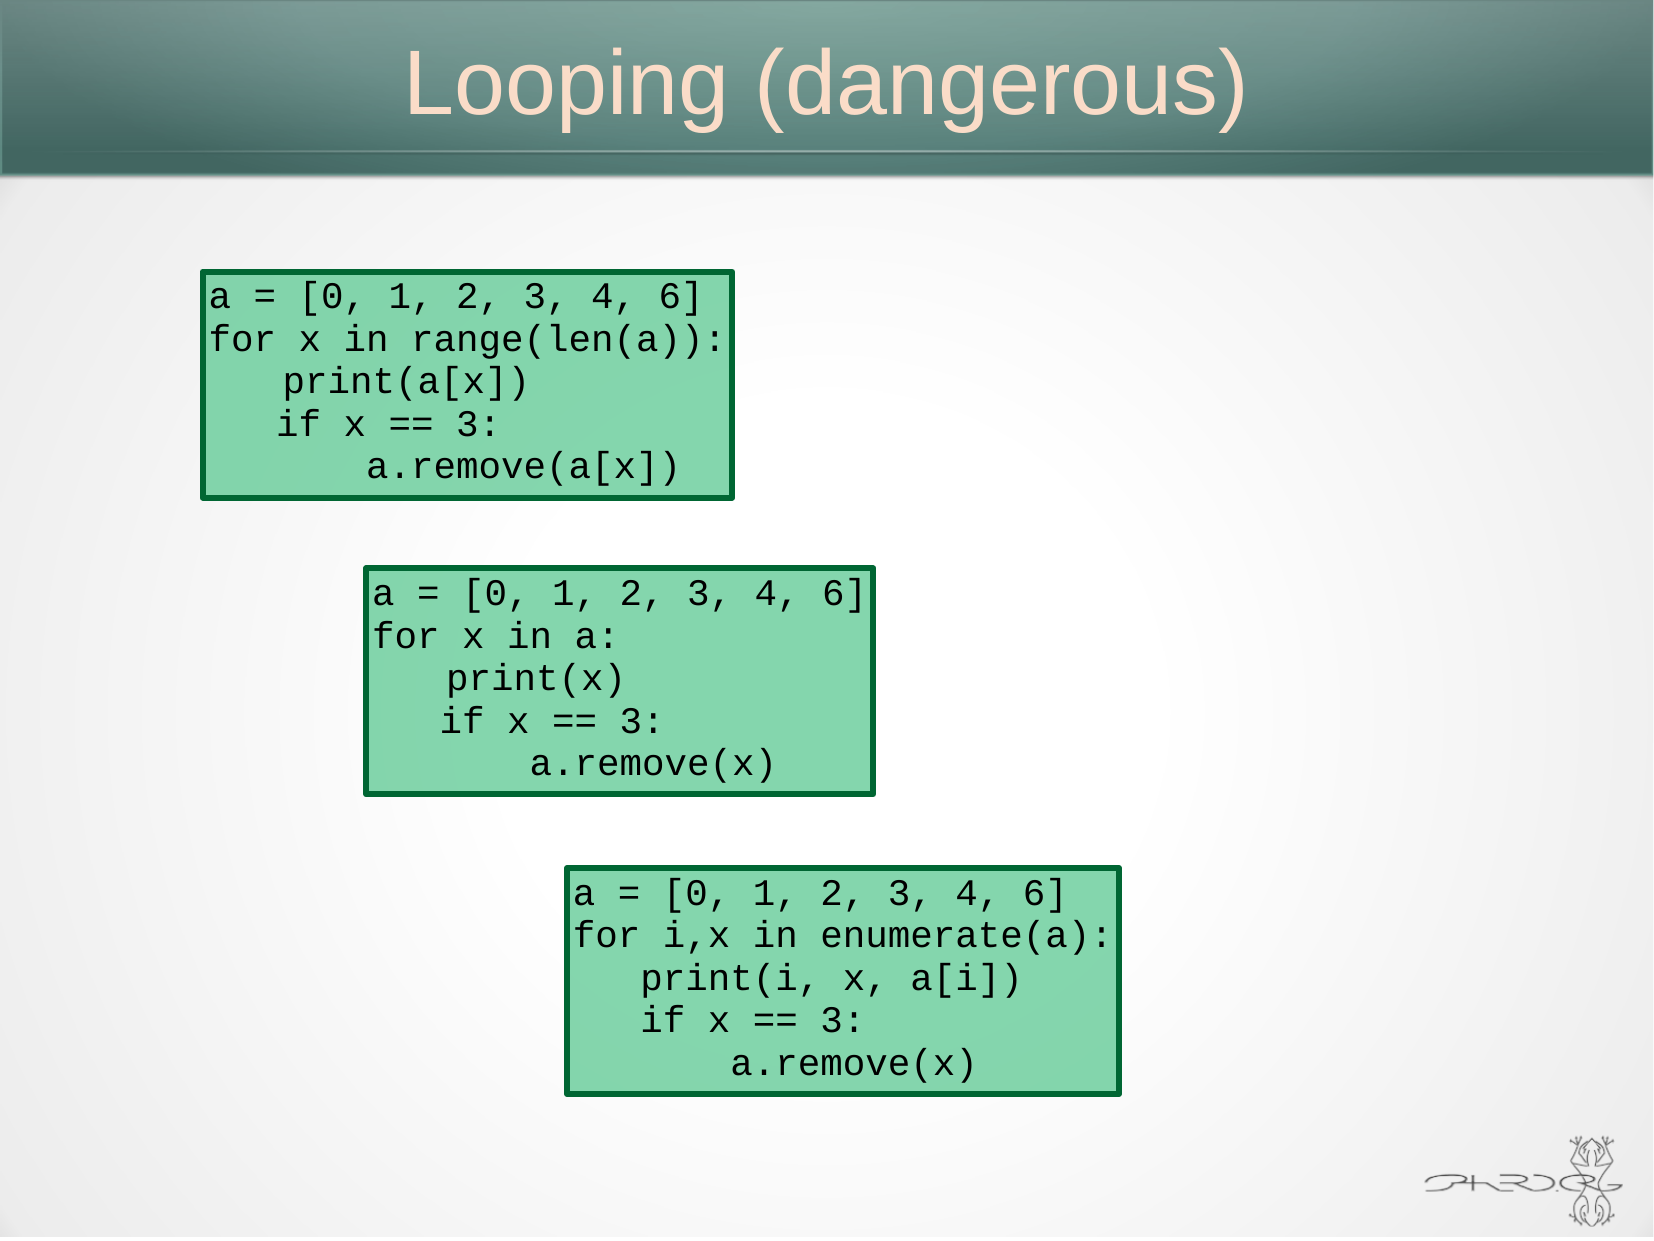

# Looping (dangerous)
a = [0, 1, 2, 3, 4, 6]
for x in range(len(a)):
	print(a[x])
 if x == 3:
 a.remove(a[x])
a = [0, 1, 2, 3, 4, 6]
for x in a:
	print(x)
 if x == 3:
 a.remove(x)
a = [0, 1, 2, 3, 4, 6]
for i,x in enumerate(a):
 print(i, x, a[i])
 if x == 3:
 a.remove(x)